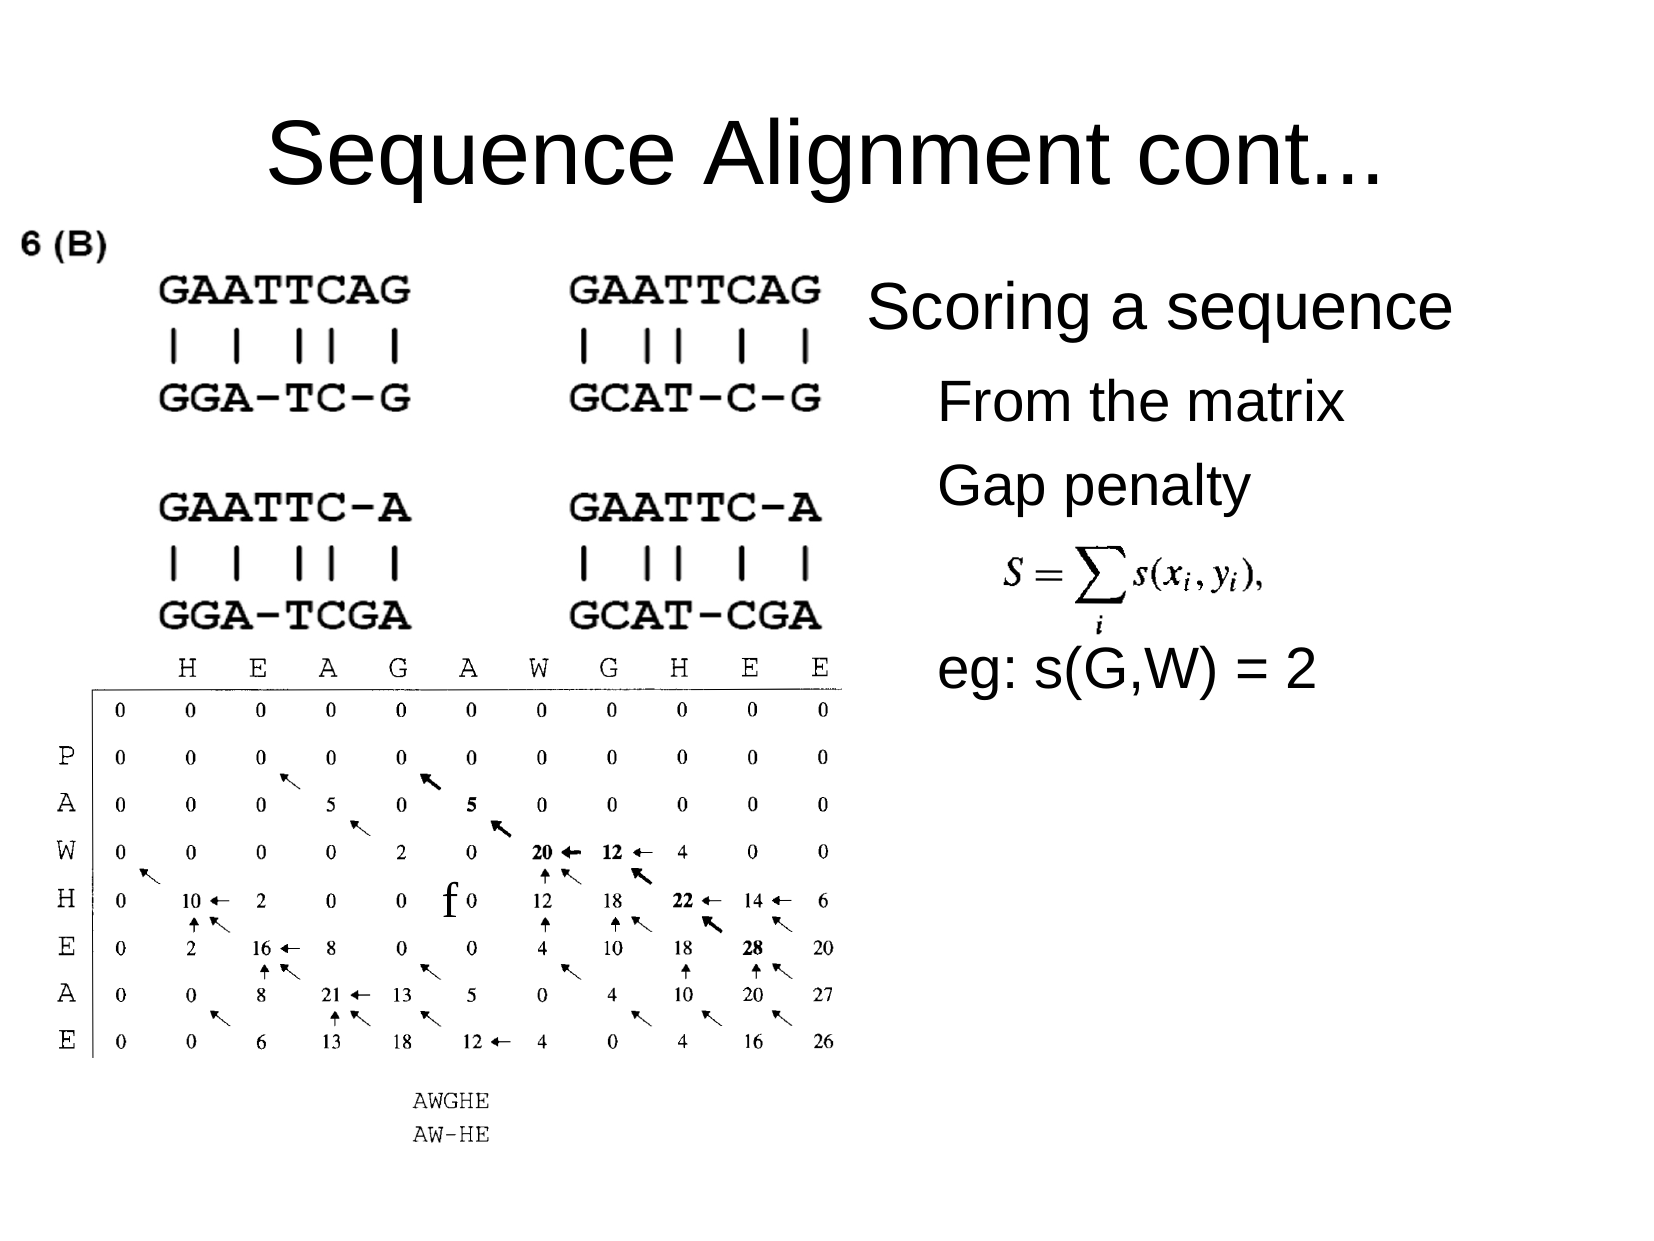

# Sequence Alignment cont...
Scoring a sequence
From the matrix
Gap penalty
eg: s(G,W) = 2
f